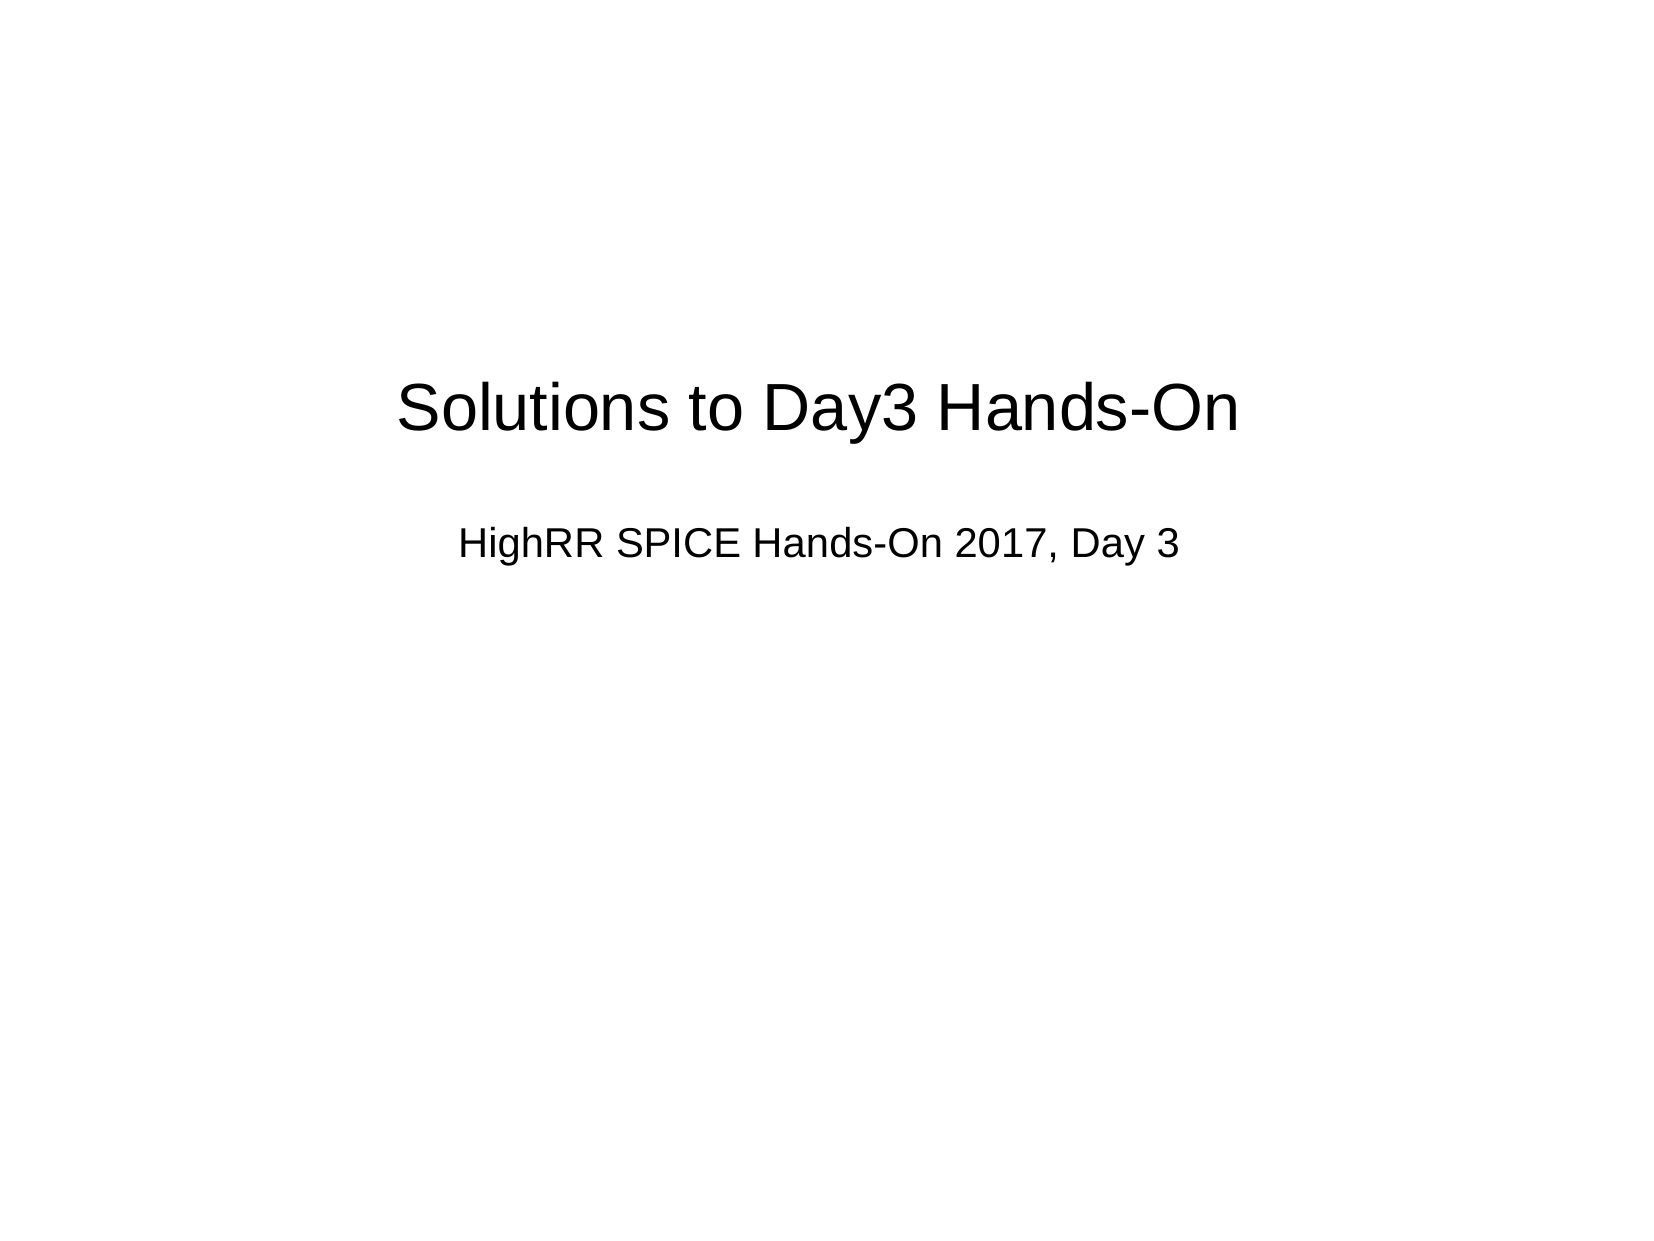

# Solutions to Day3 Hands-On
HighRR SPICE Hands-On 2017, Day 3